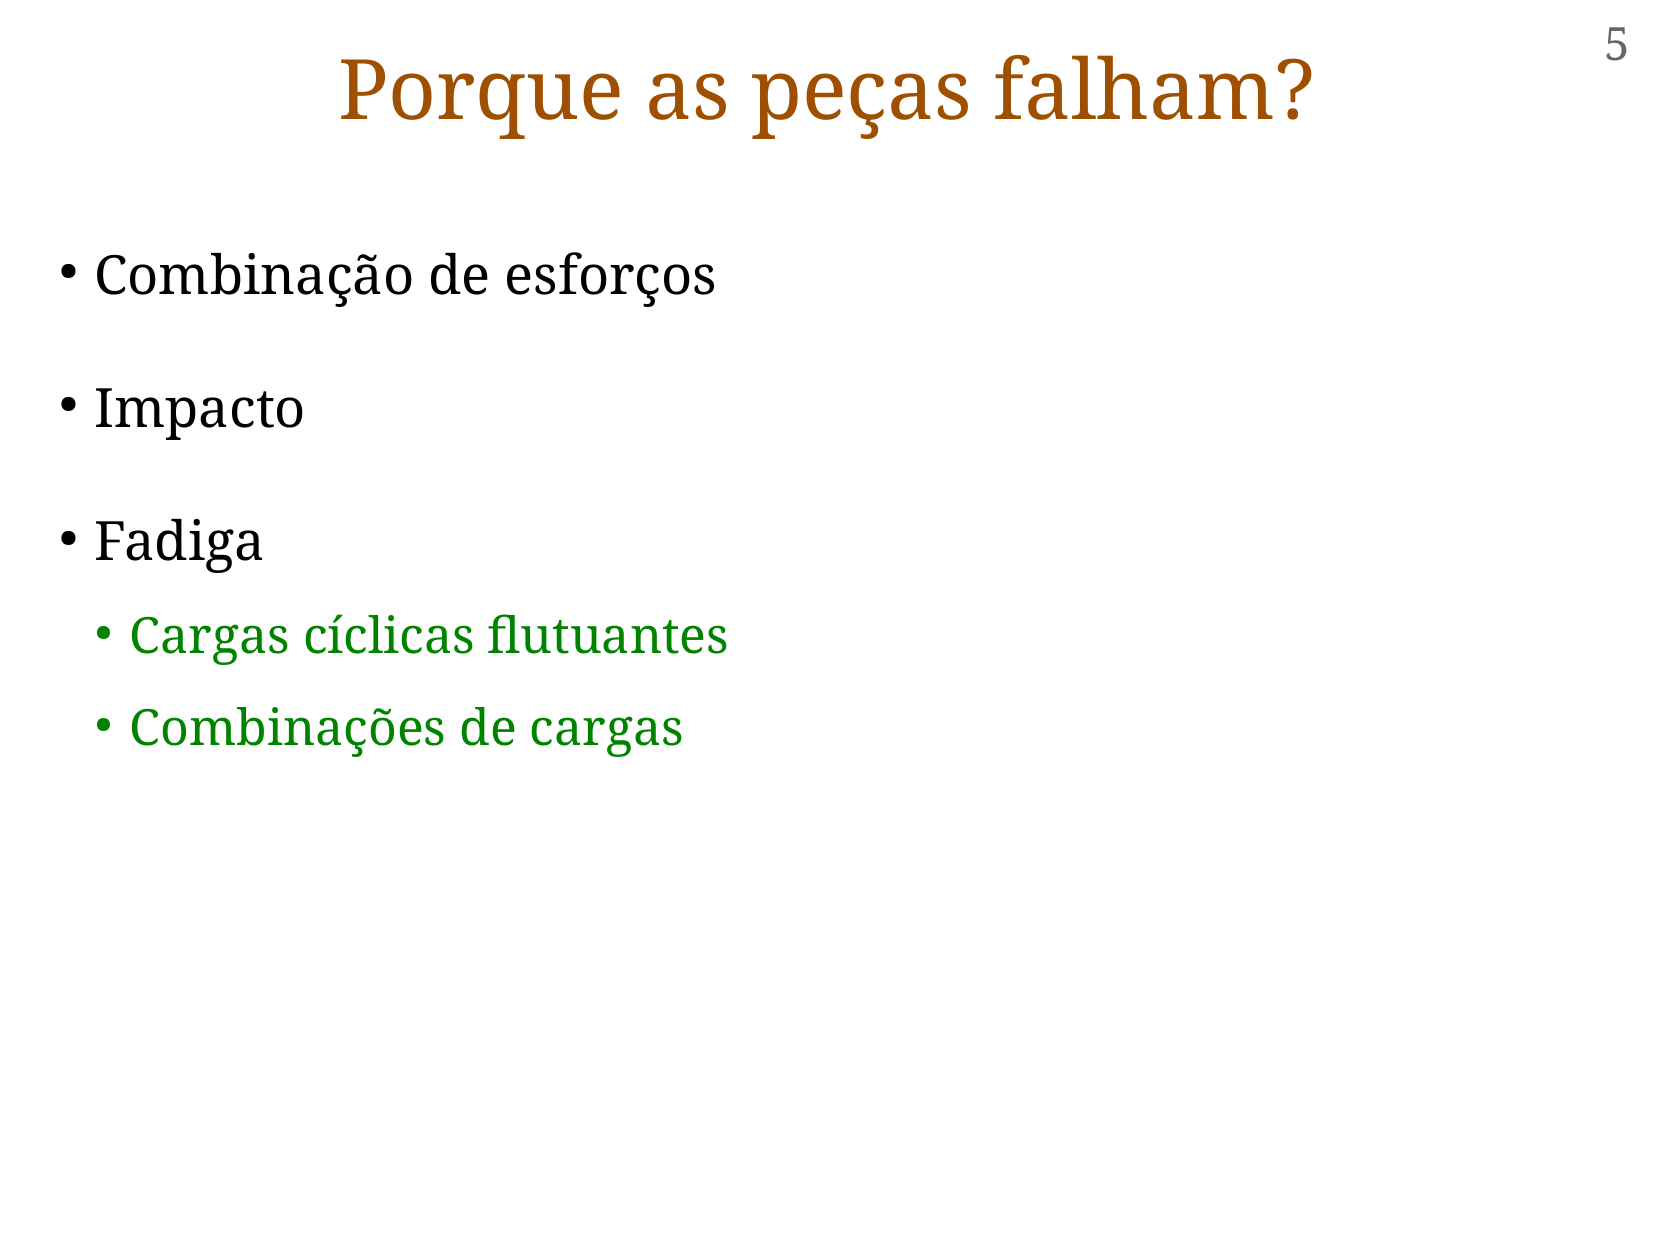

5
# Porque as peças falham?
Combinação de esforços
Impacto
Fadiga
Cargas cíclicas flutuantes
Combinações de cargas